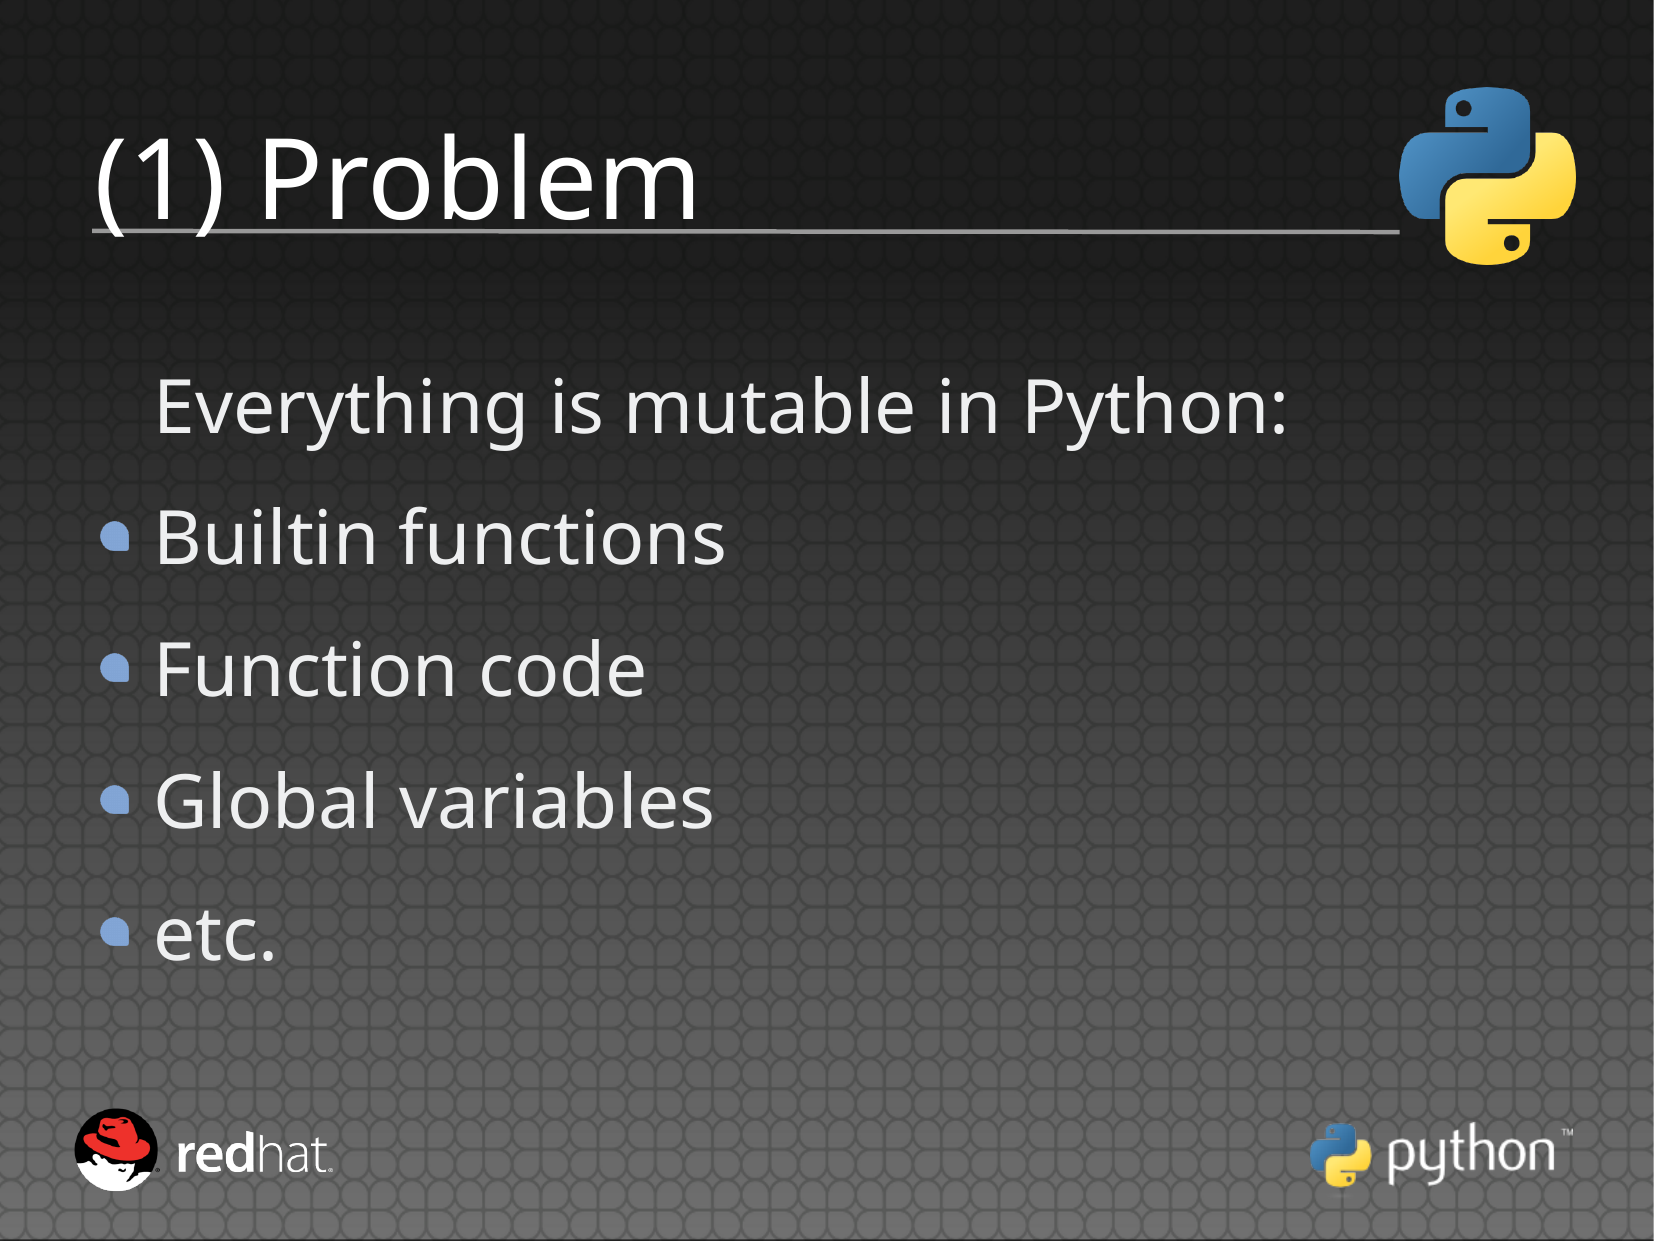

(1) Problem
# Everything is mutable in Python:
Builtin functions
Function code
Global variables
etc.